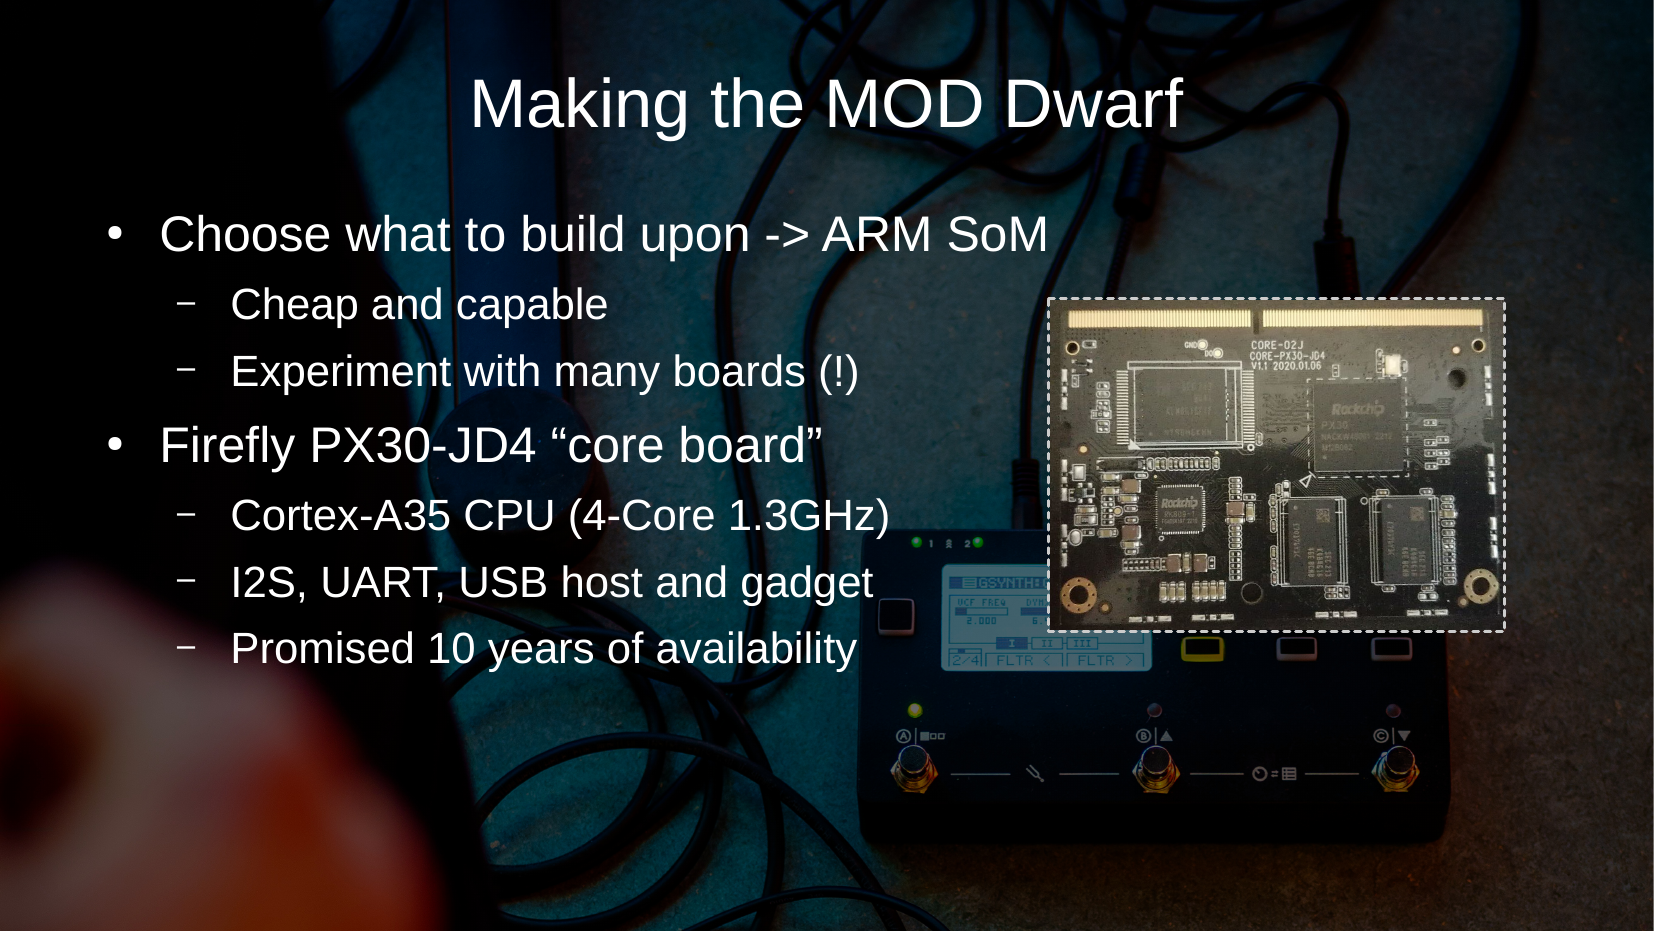

# Making the MOD Dwarf
Choose what to build upon -> ARM SoM
Cheap and capable
Experiment with many boards (!)
Firefly PX30-JD4 “core board”
Cortex-A35 CPU (4-Core 1.3GHz)
I2S, UART, USB host and gadget
Promised 10 years of availability